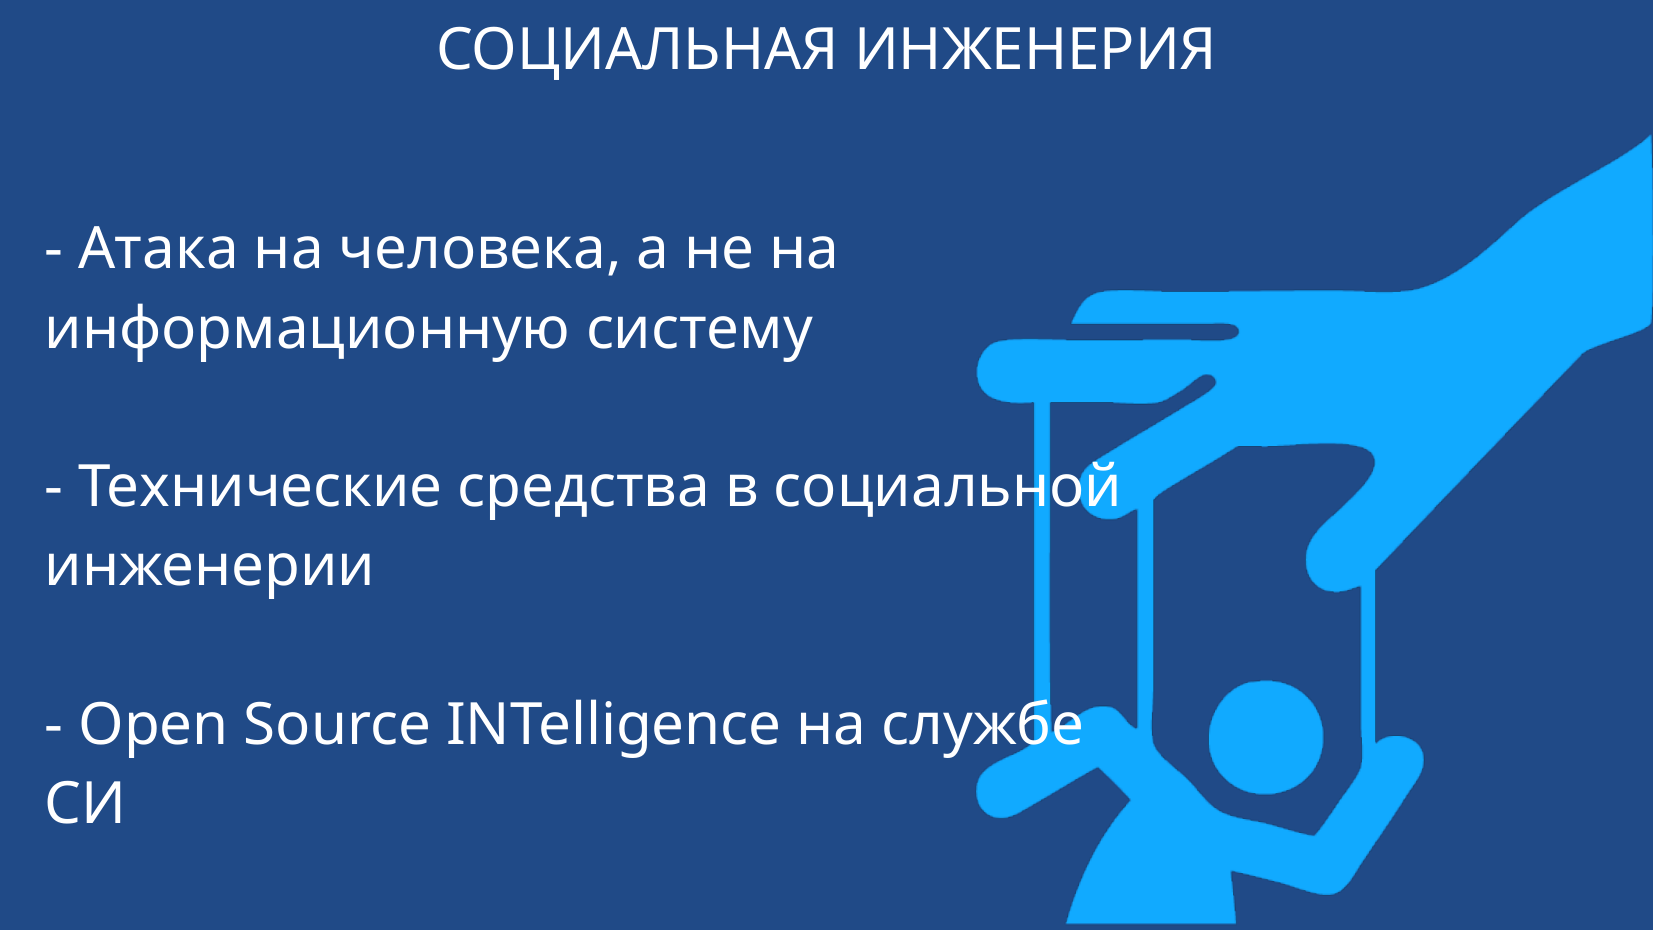

СОЦИАЛЬНАЯ ИНЖЕНЕРИЯ
- Атака на человека, а не на информационную систему
- Технические средства в социальной инженерии
- Open Source INTelligence на службе СИ
- Последствия